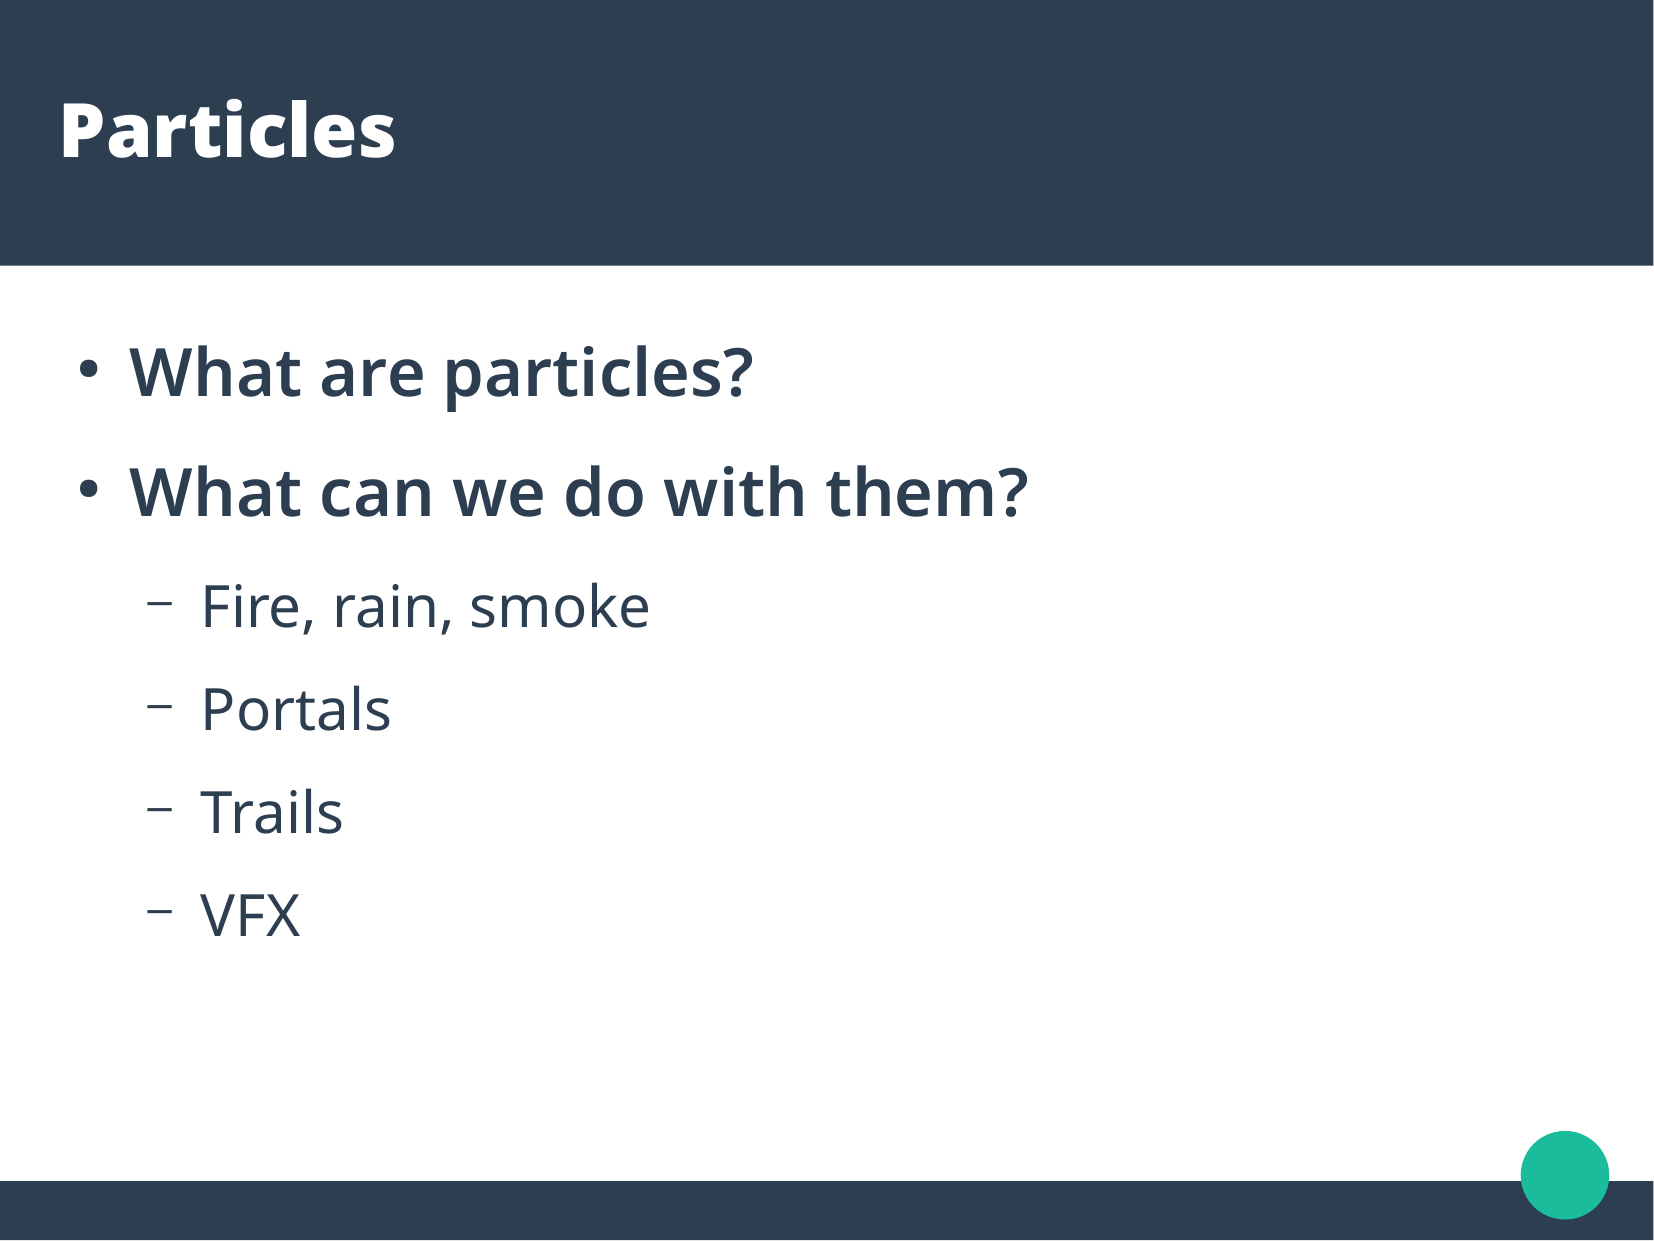

# Particles
What are particles?
What can we do with them?
Fire, rain, smoke
Portals
Trails
VFX